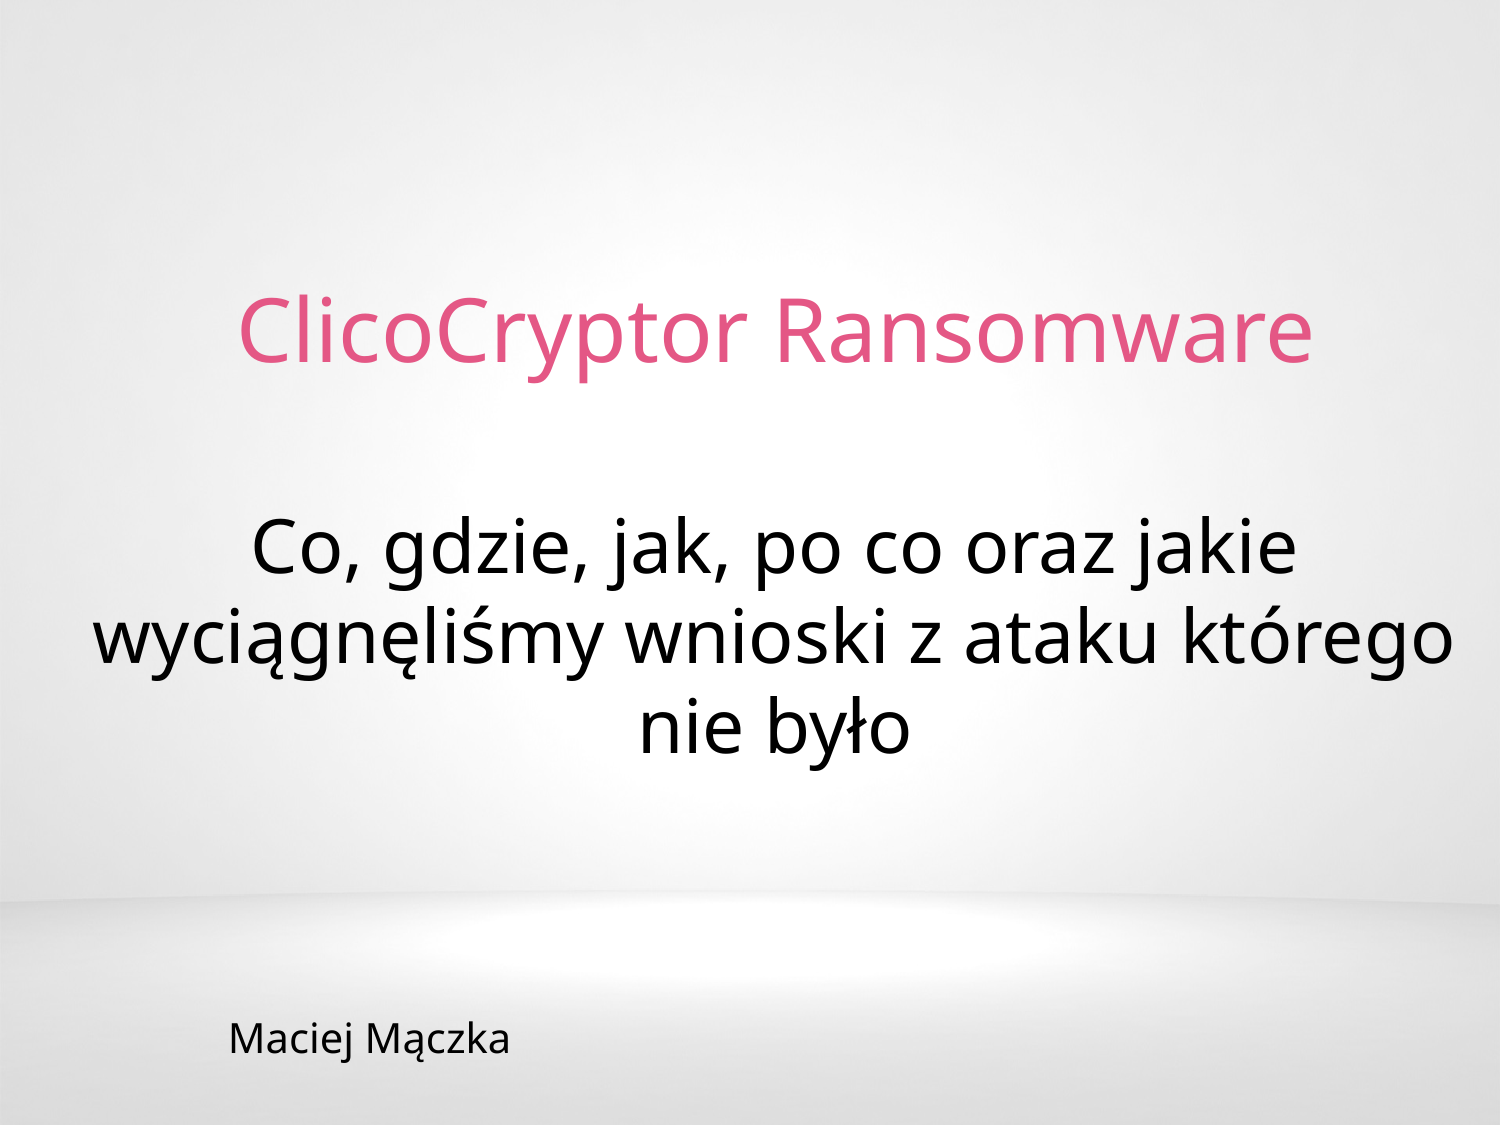

ClicoCryptor Ransomware
Co, gdzie, jak, po co oraz jakie wyciągnęliśmy wnioski z ataku którego nie było
# Maciej Mączka